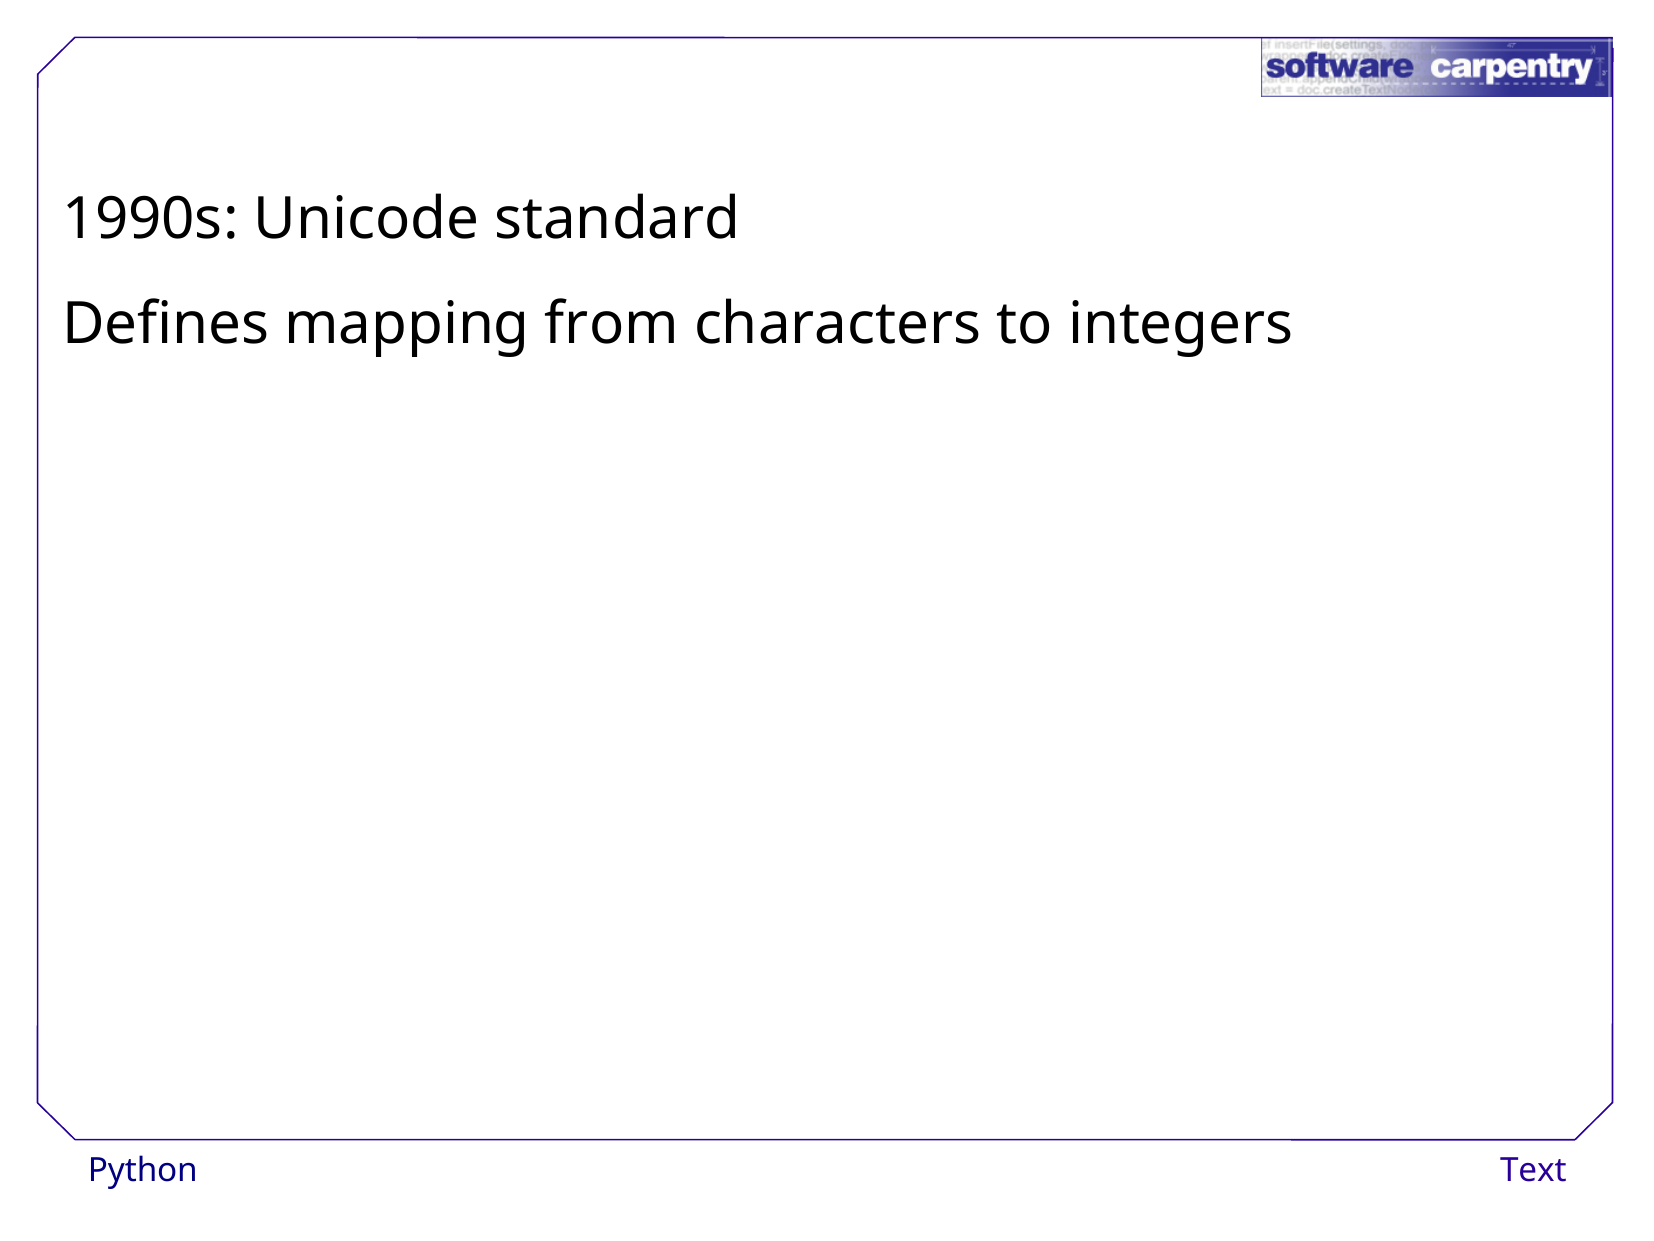

1990s: Unicode standard
Defines mapping from characters to integers